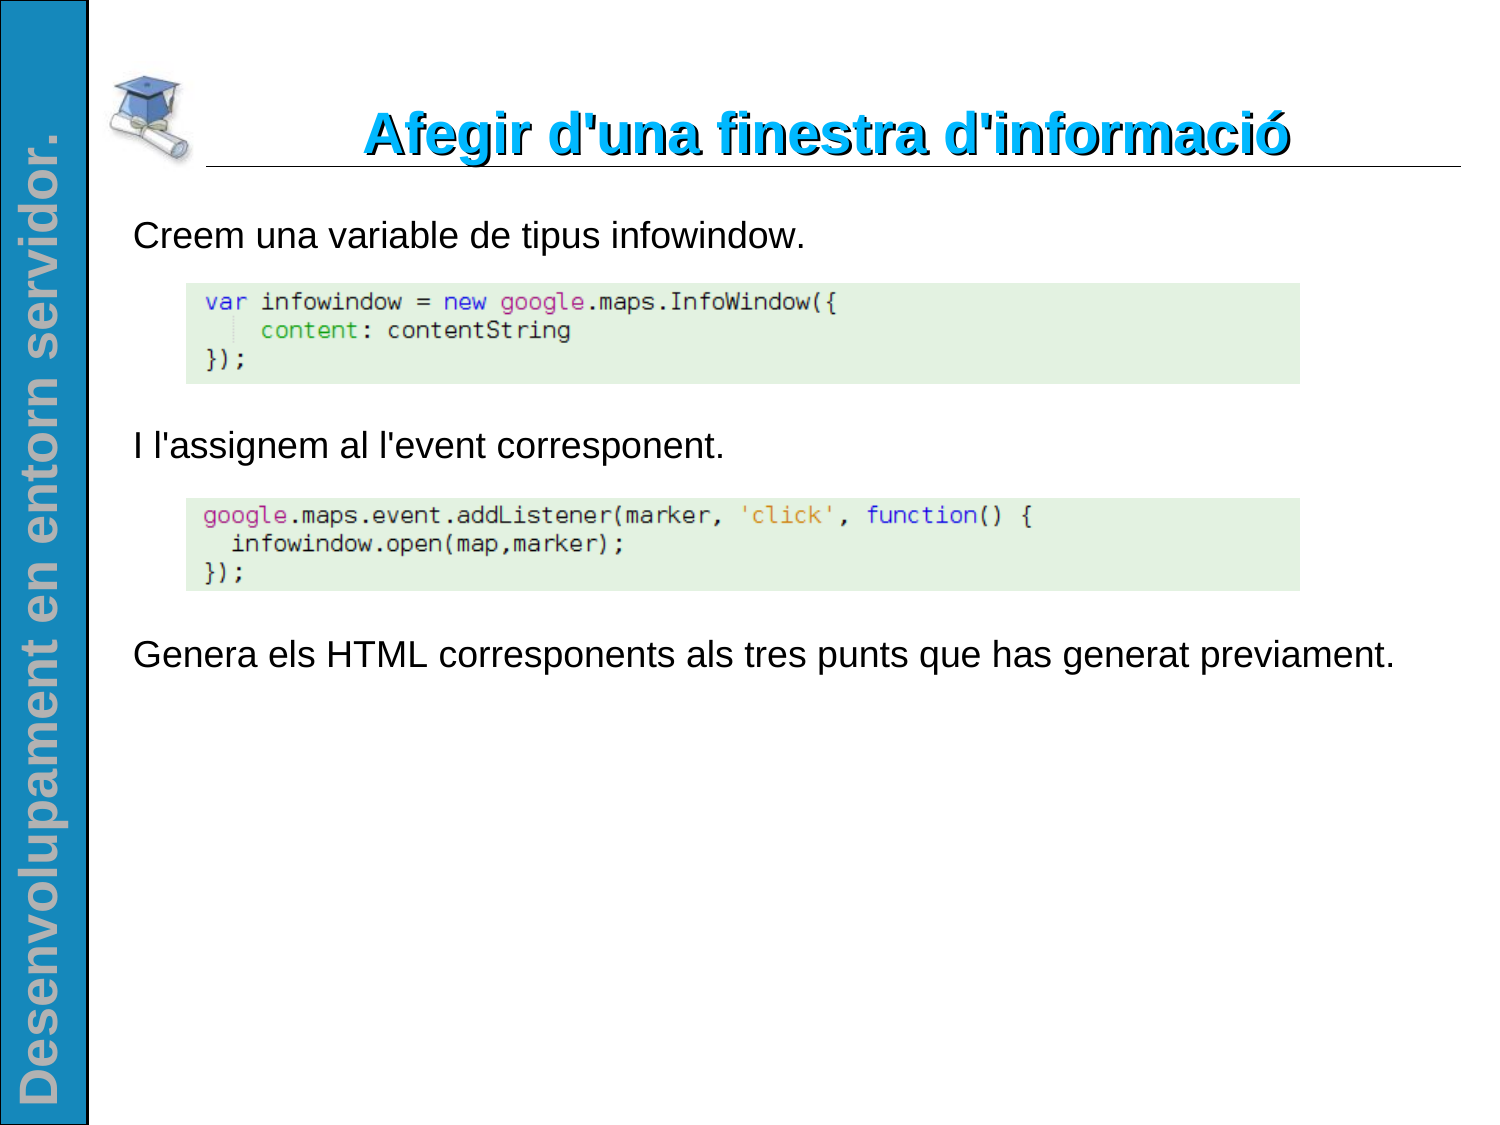

# Afegir d'una finestra d'informació
Creem una variable de tipus infowindow.
I l'assignem al l'event corresponent.
Genera els HTML corresponents als tres punts que has generat previament.